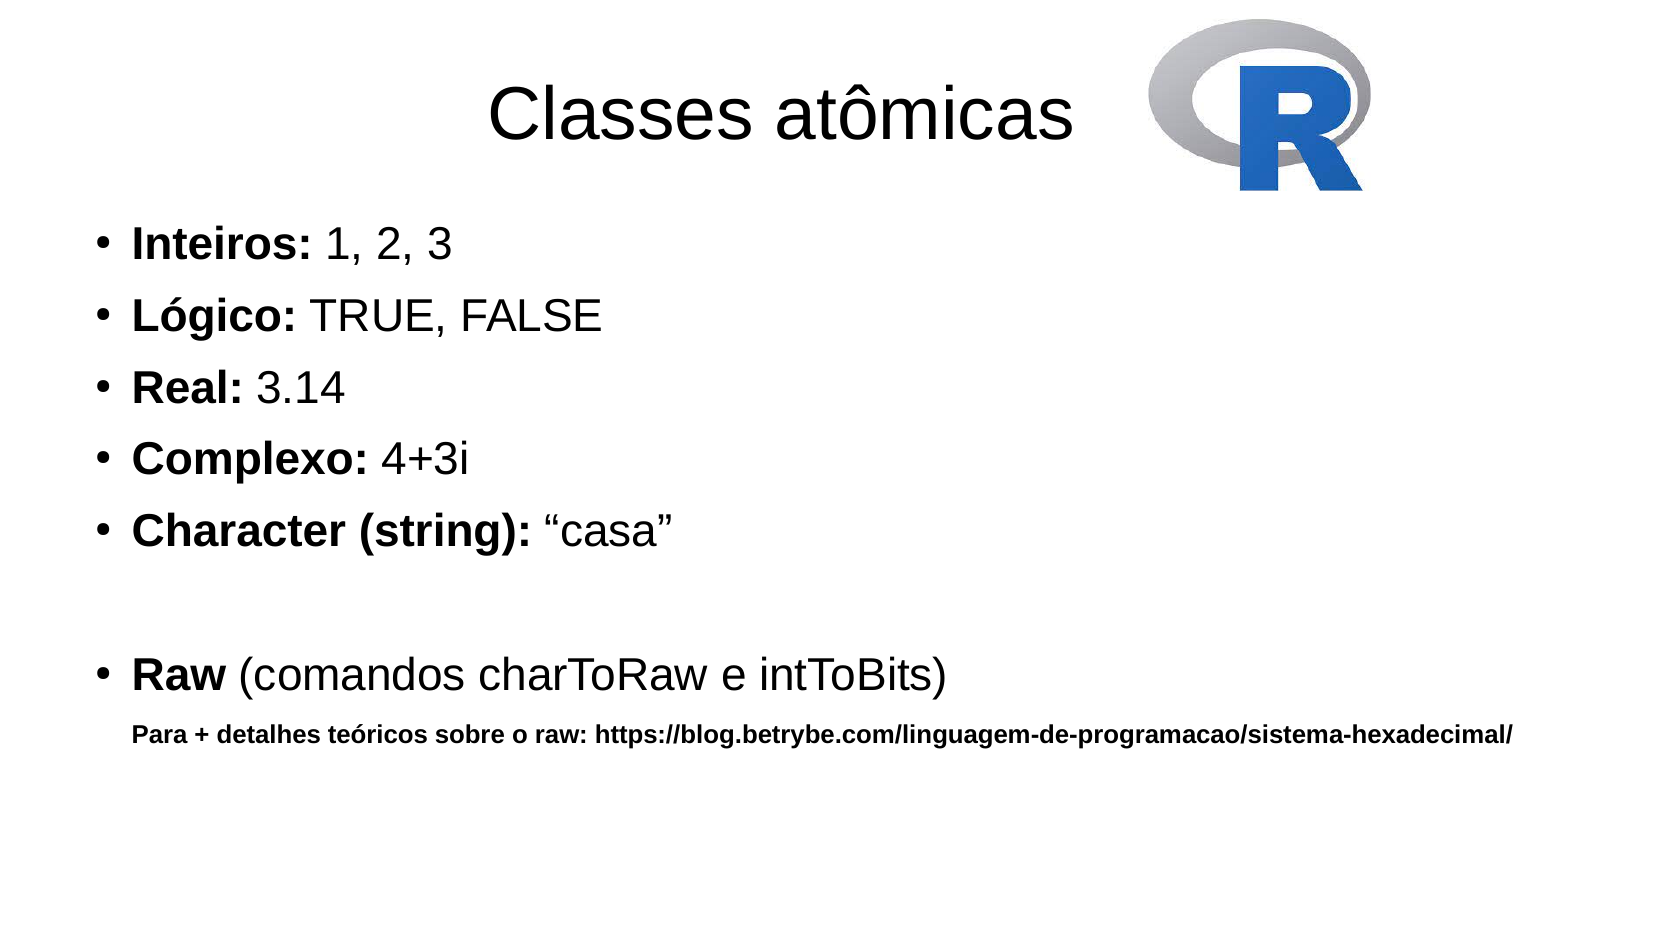

# Classes atômicas
Inteiros: 1, 2, 3
Lógico: TRUE, FALSE
Real: 3.14
Complexo: 4+3i
Character (string): “casa”
Raw (comandos charToRaw e intToBits)
Para + detalhes teóricos sobre o raw: https://blog.betrybe.com/linguagem-de-programacao/sistema-hexadecimal/